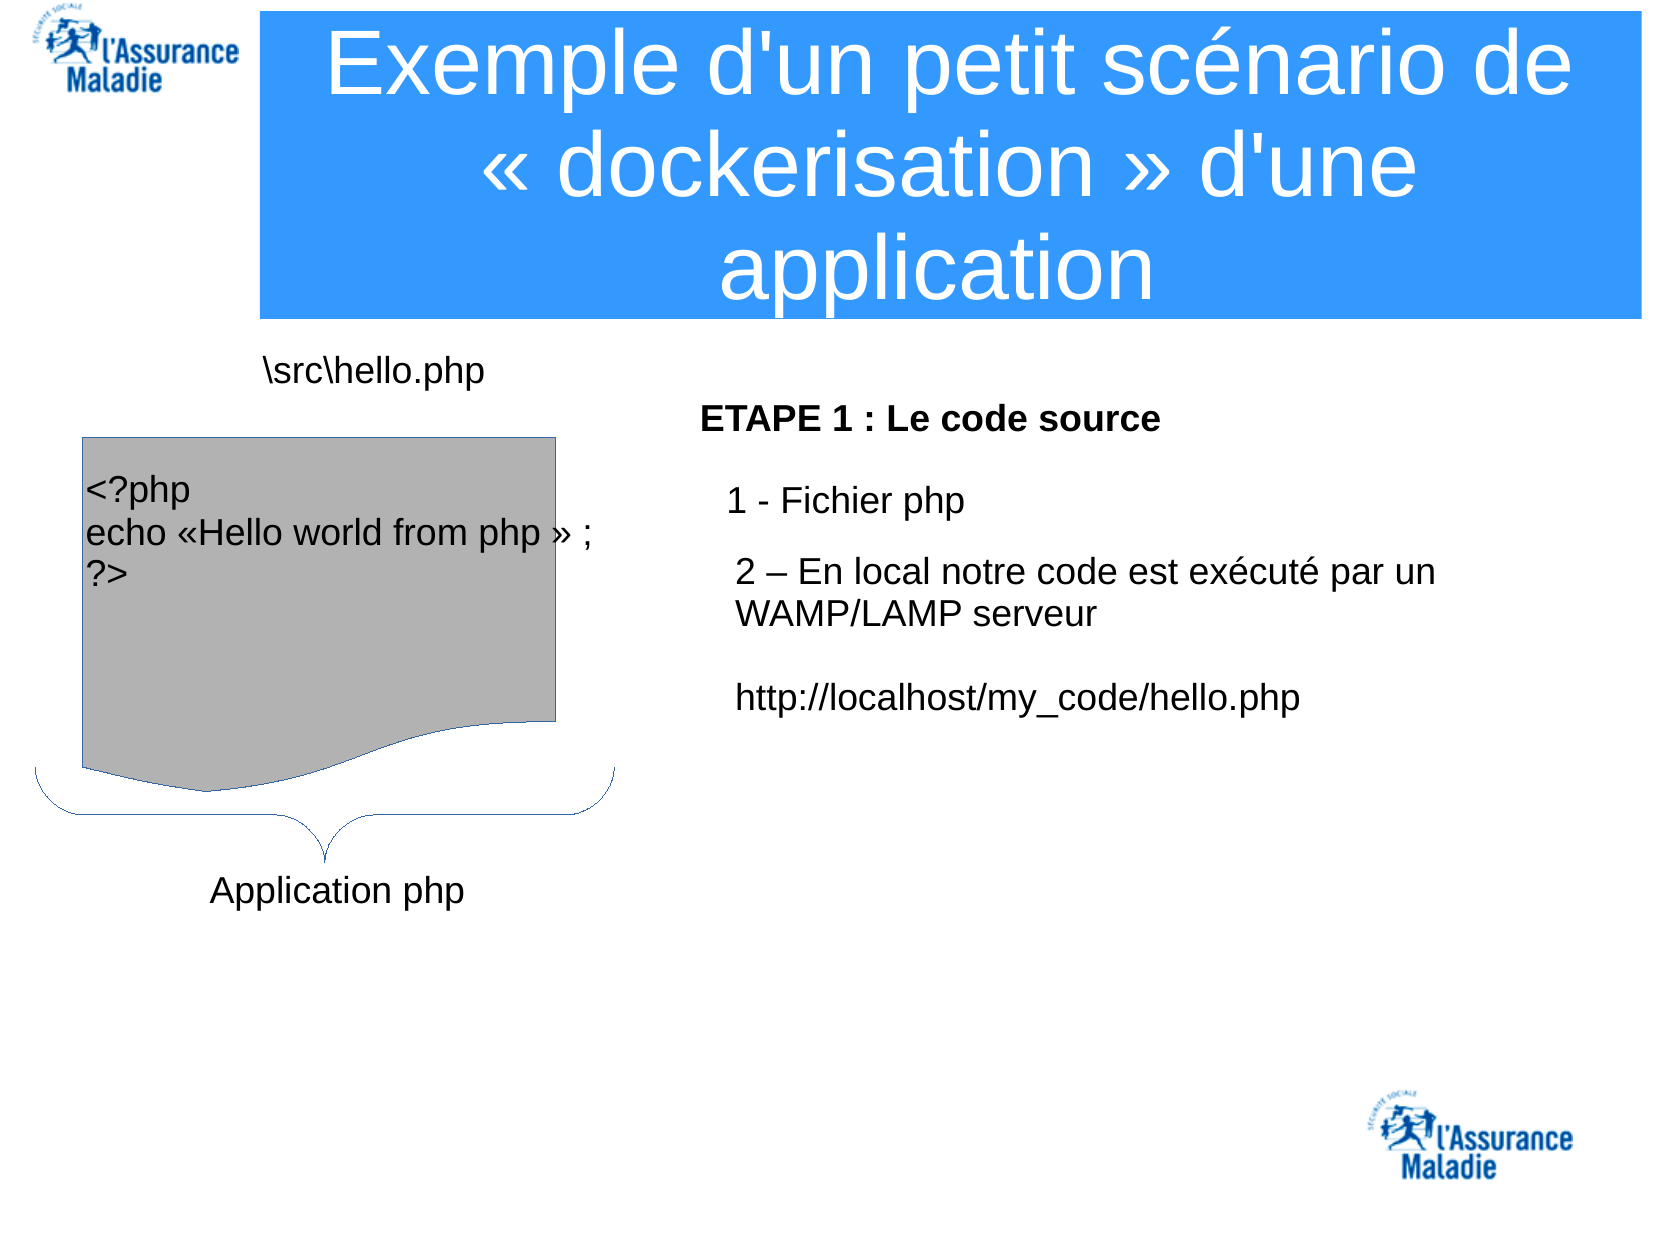

# Exemple d'un petit scénario de « dockerisation » d'une application
\src\hello.php
ETAPE 1 : Le code source
<?php
echo «Hello world from php » ;
?>
1 - Fichier php
2 – En local notre code est exécuté par un WAMP/LAMP serveur
http://localhost/my_code/hello.php
Application php